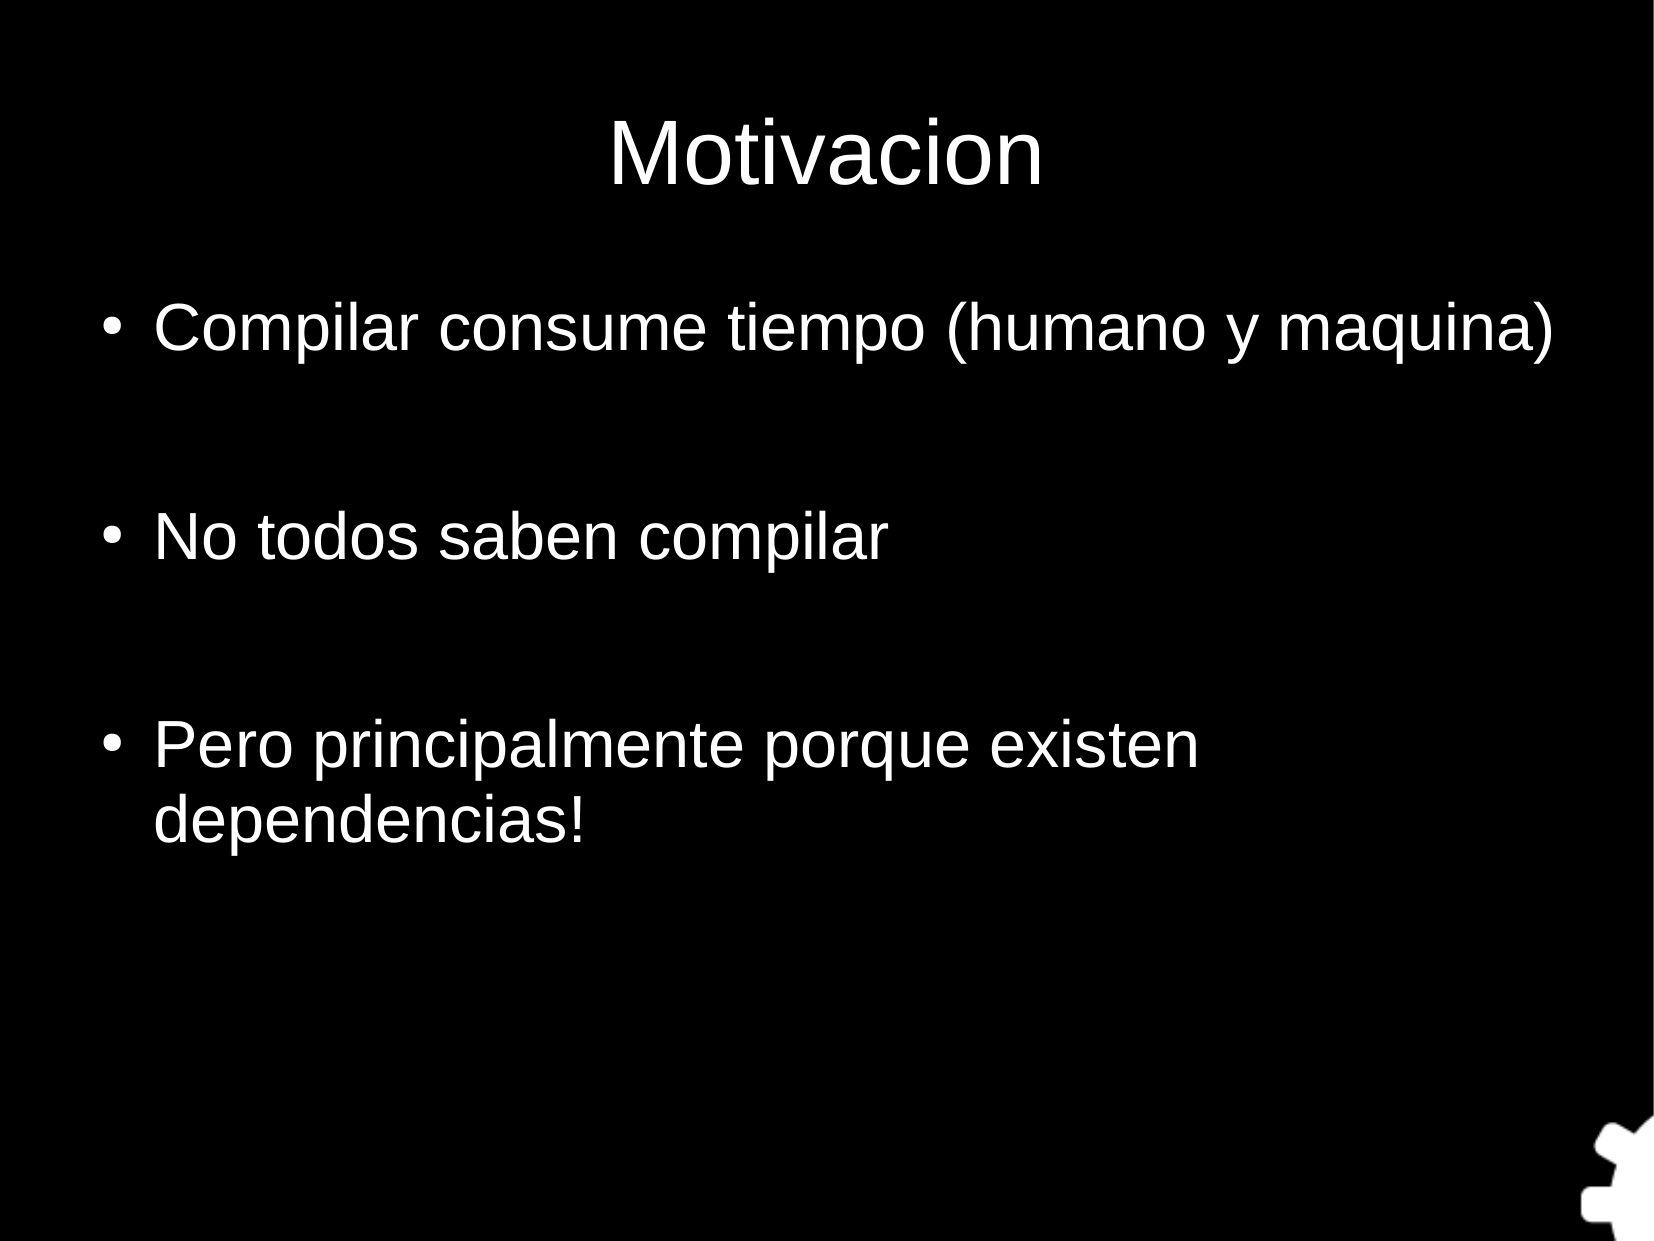

# Motivacion
Compilar consume tiempo (humano y maquina)
No todos saben compilar
Pero principalmente porque existen dependencias!